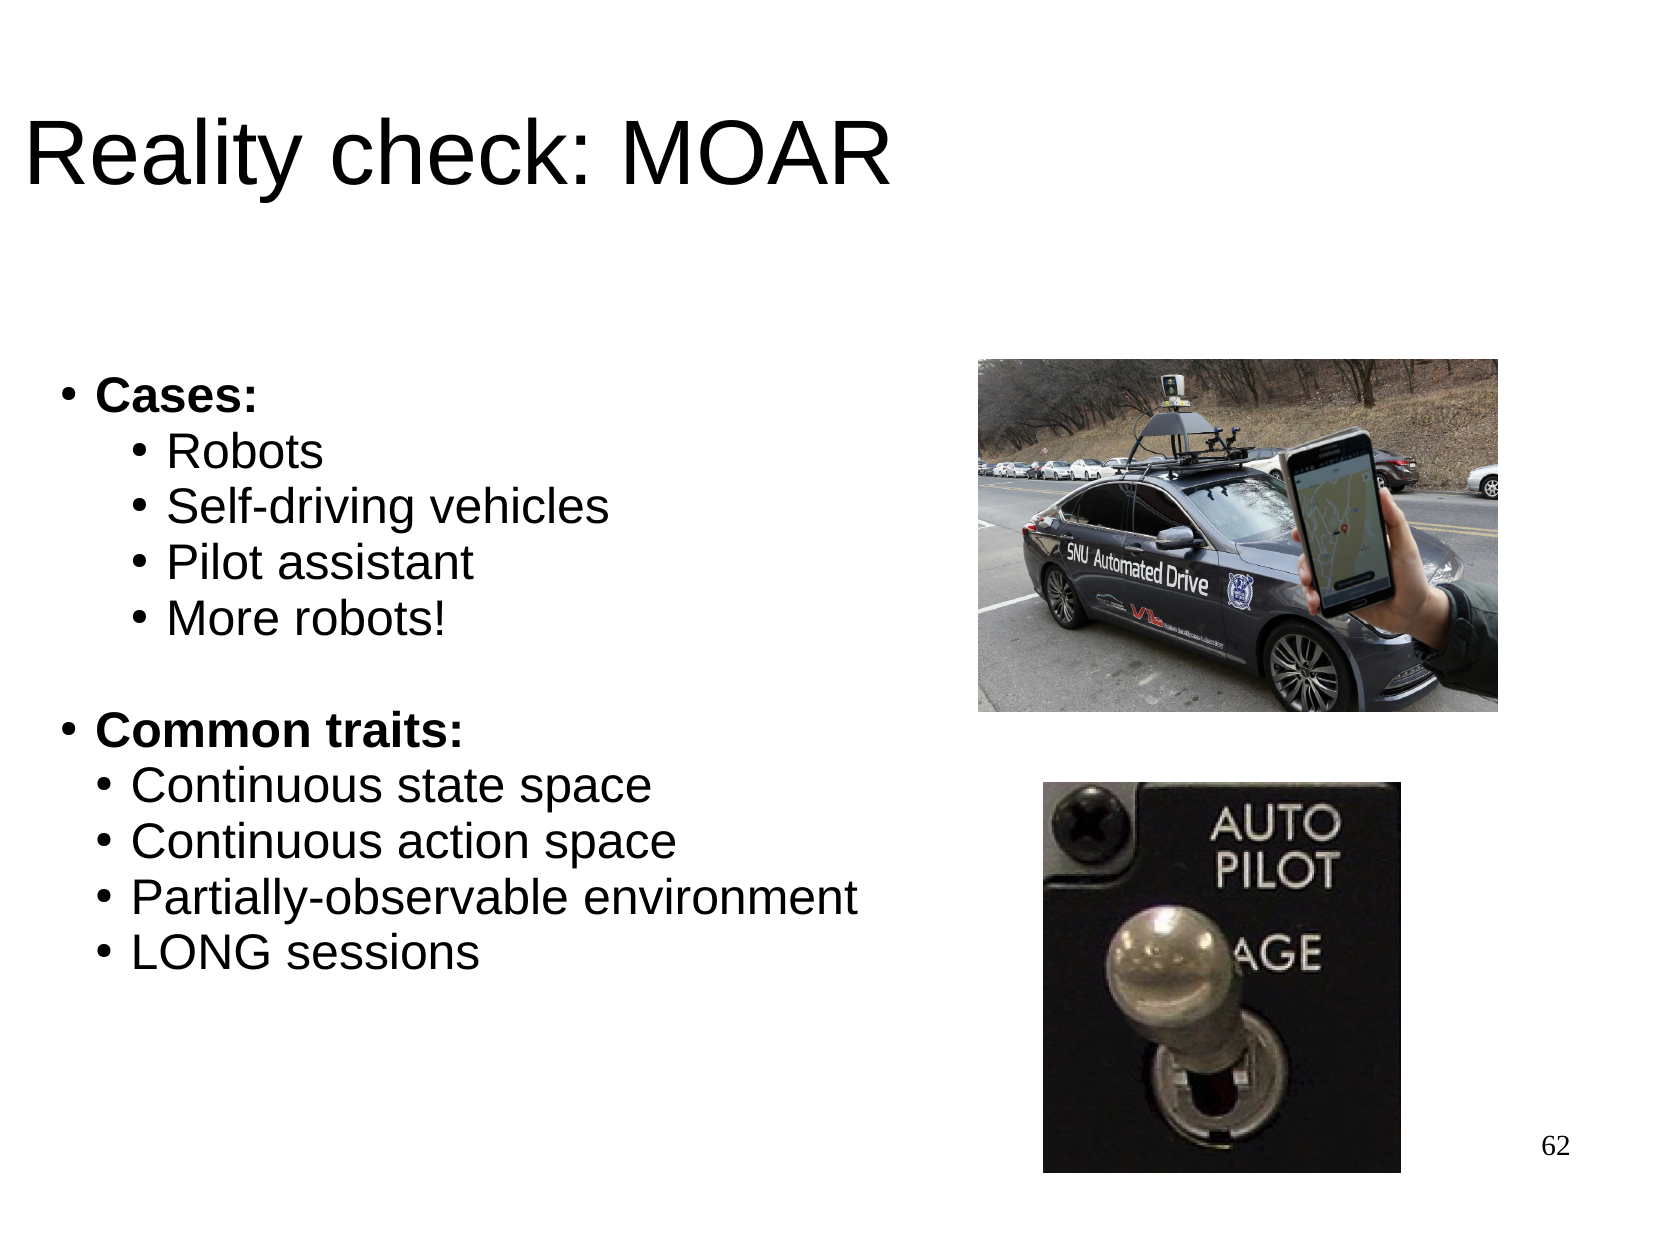

# Reality check: MOAR
Cases:
Robots
Self-driving vehicles
Pilot assistant
More robots!
Common traits:
Continuous state space
Continuous action space
Partially-observable environment
LONG sessions
62